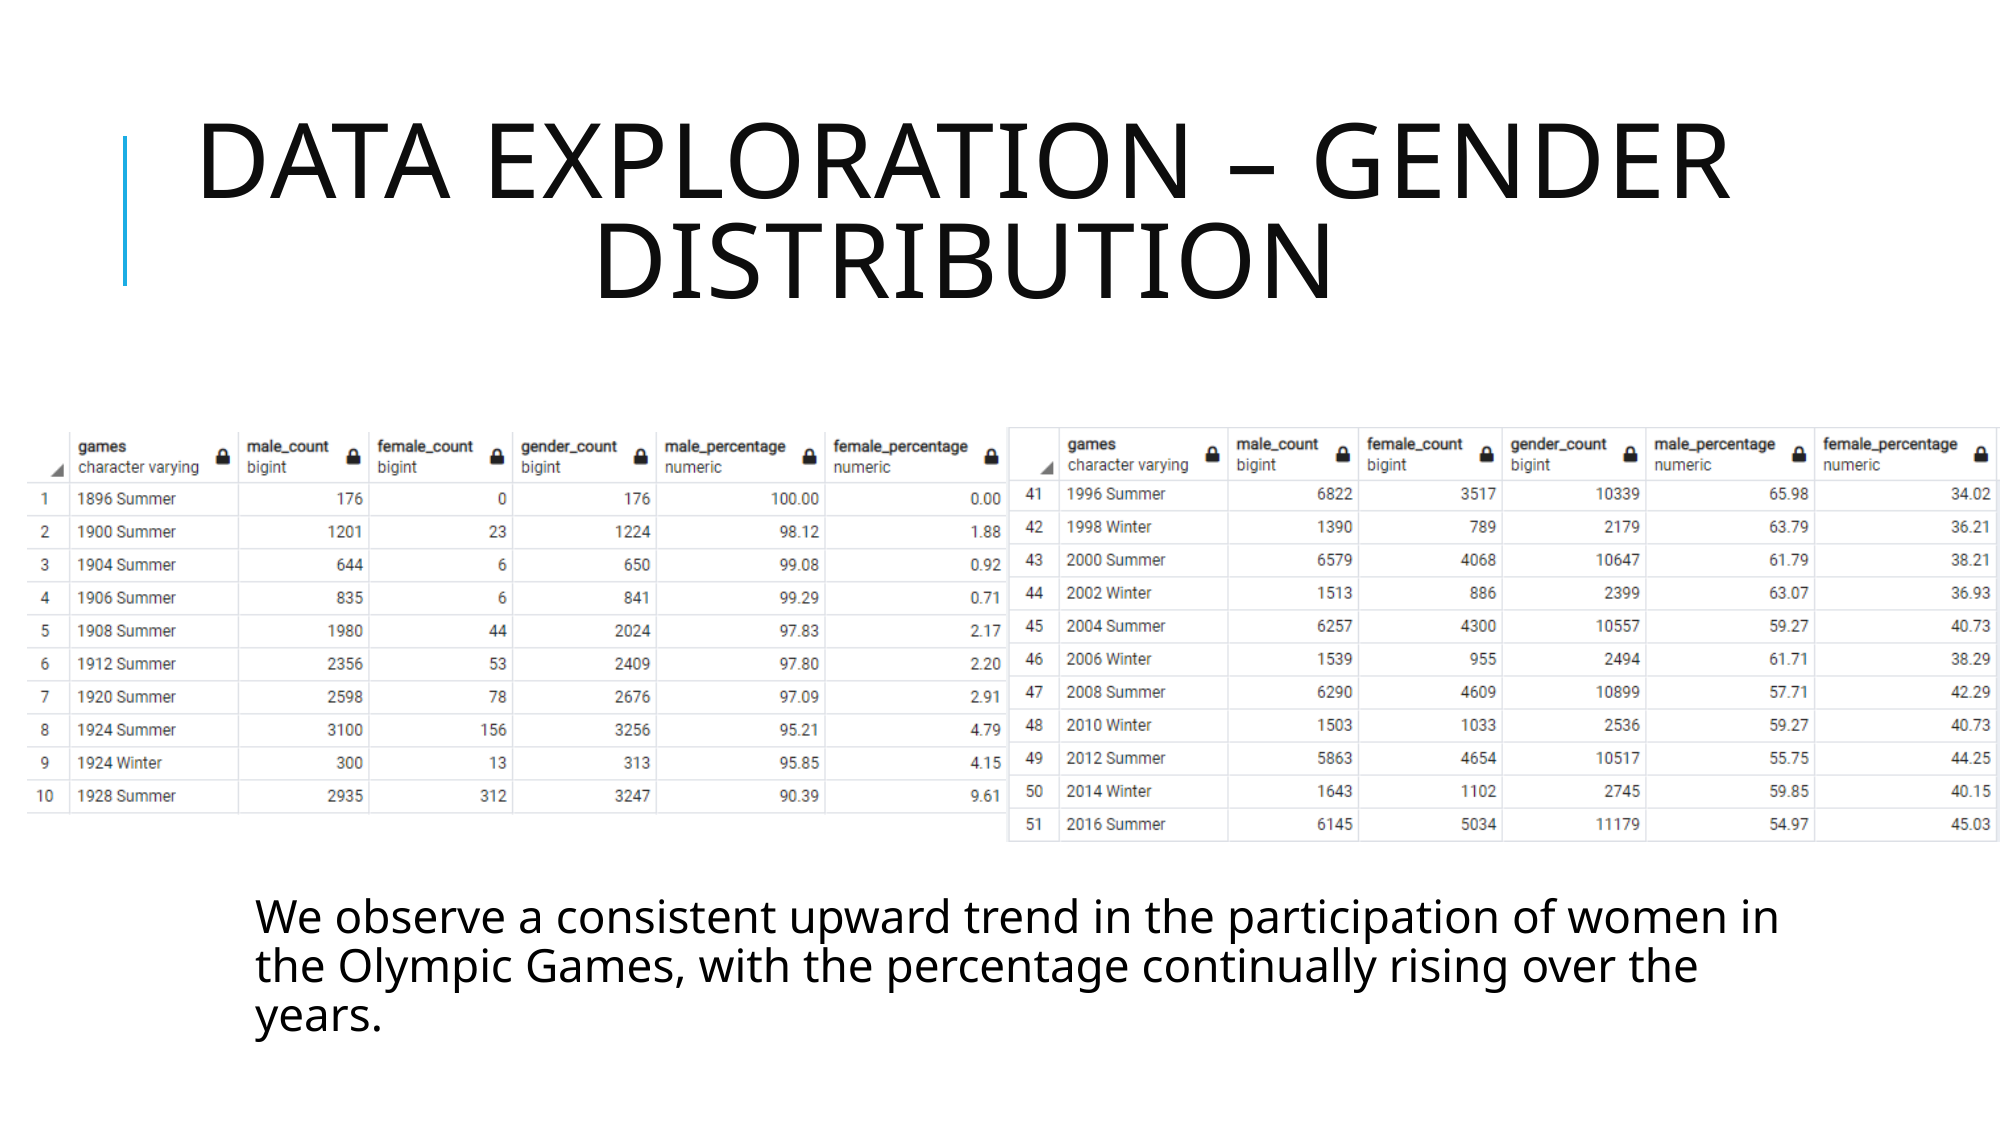

# Data exploration – gender distribution
We observe a consistent upward trend in the participation of women in the Olympic Games, with the percentage continually rising over the years.